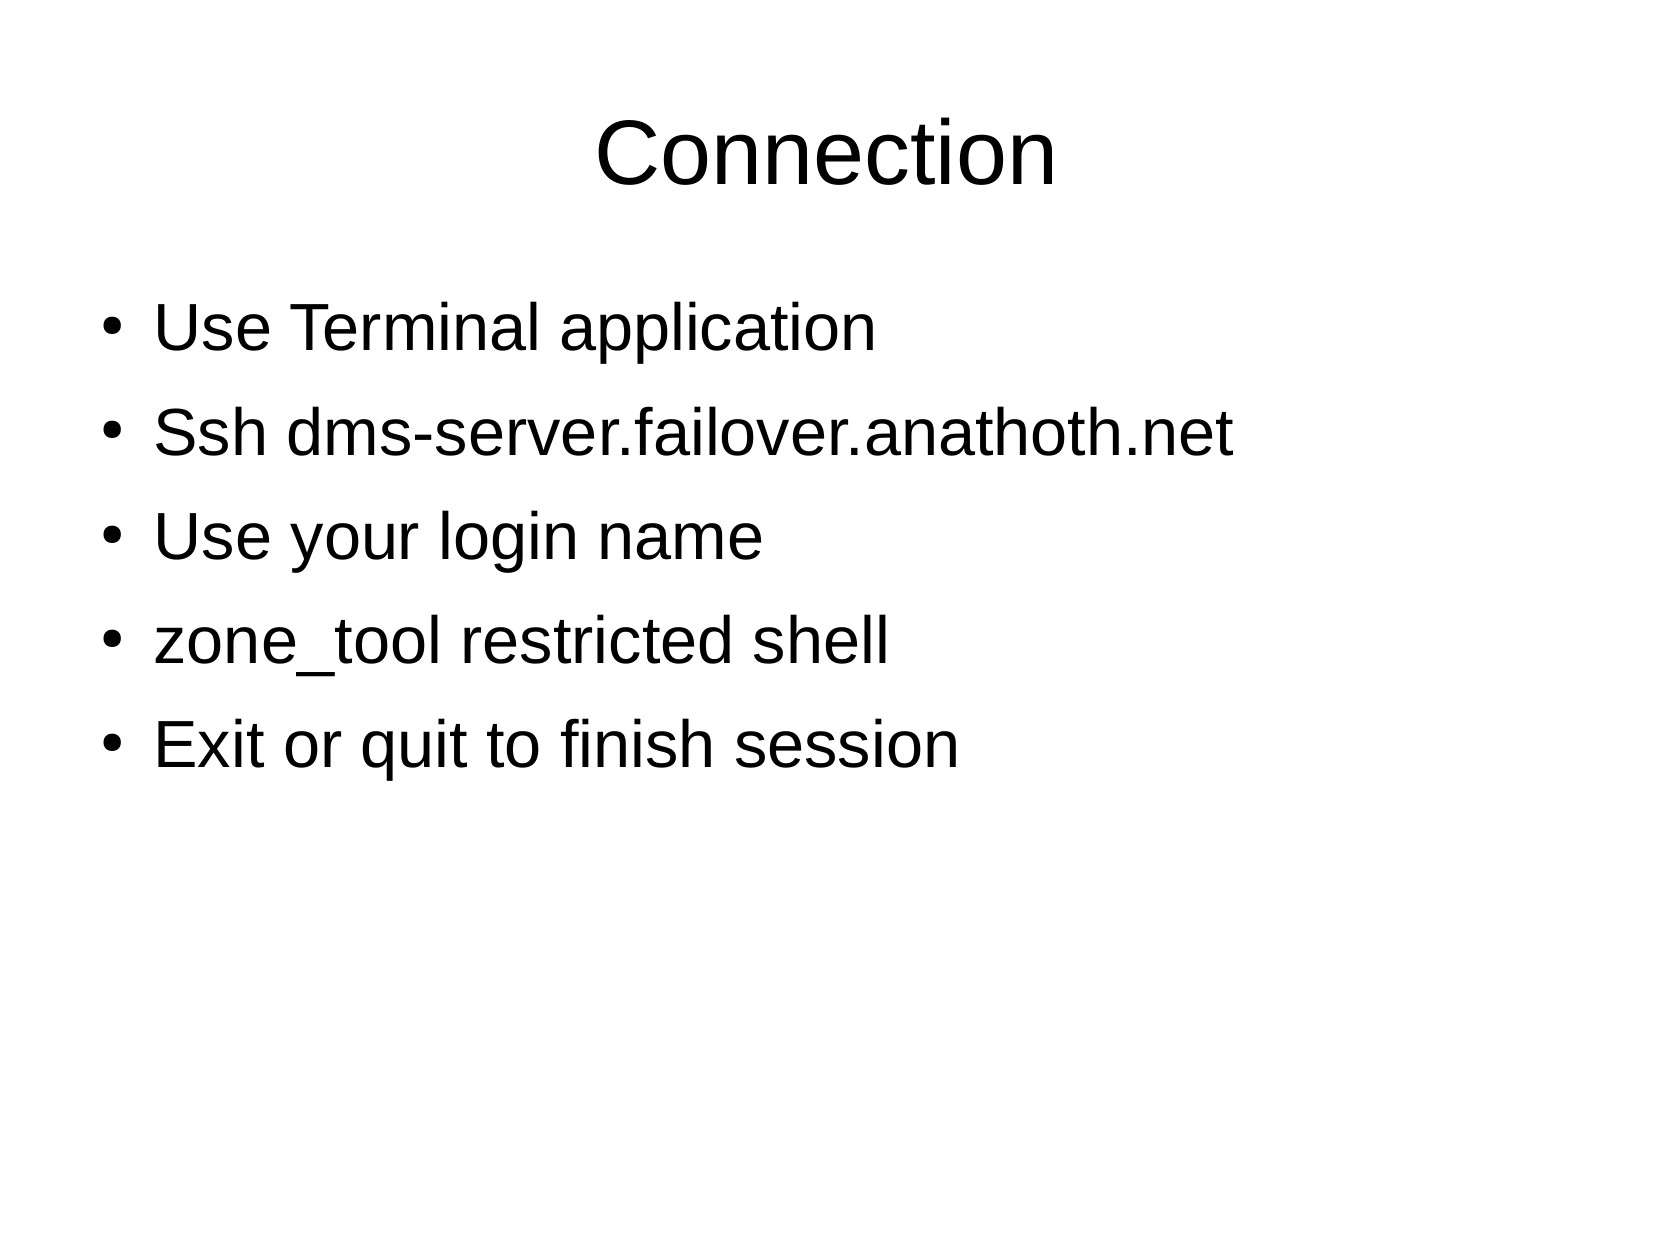

# Connection
Use Terminal application
Ssh dms-server.failover.anathoth.net
Use your login name
zone_tool restricted shell
Exit or quit to finish session